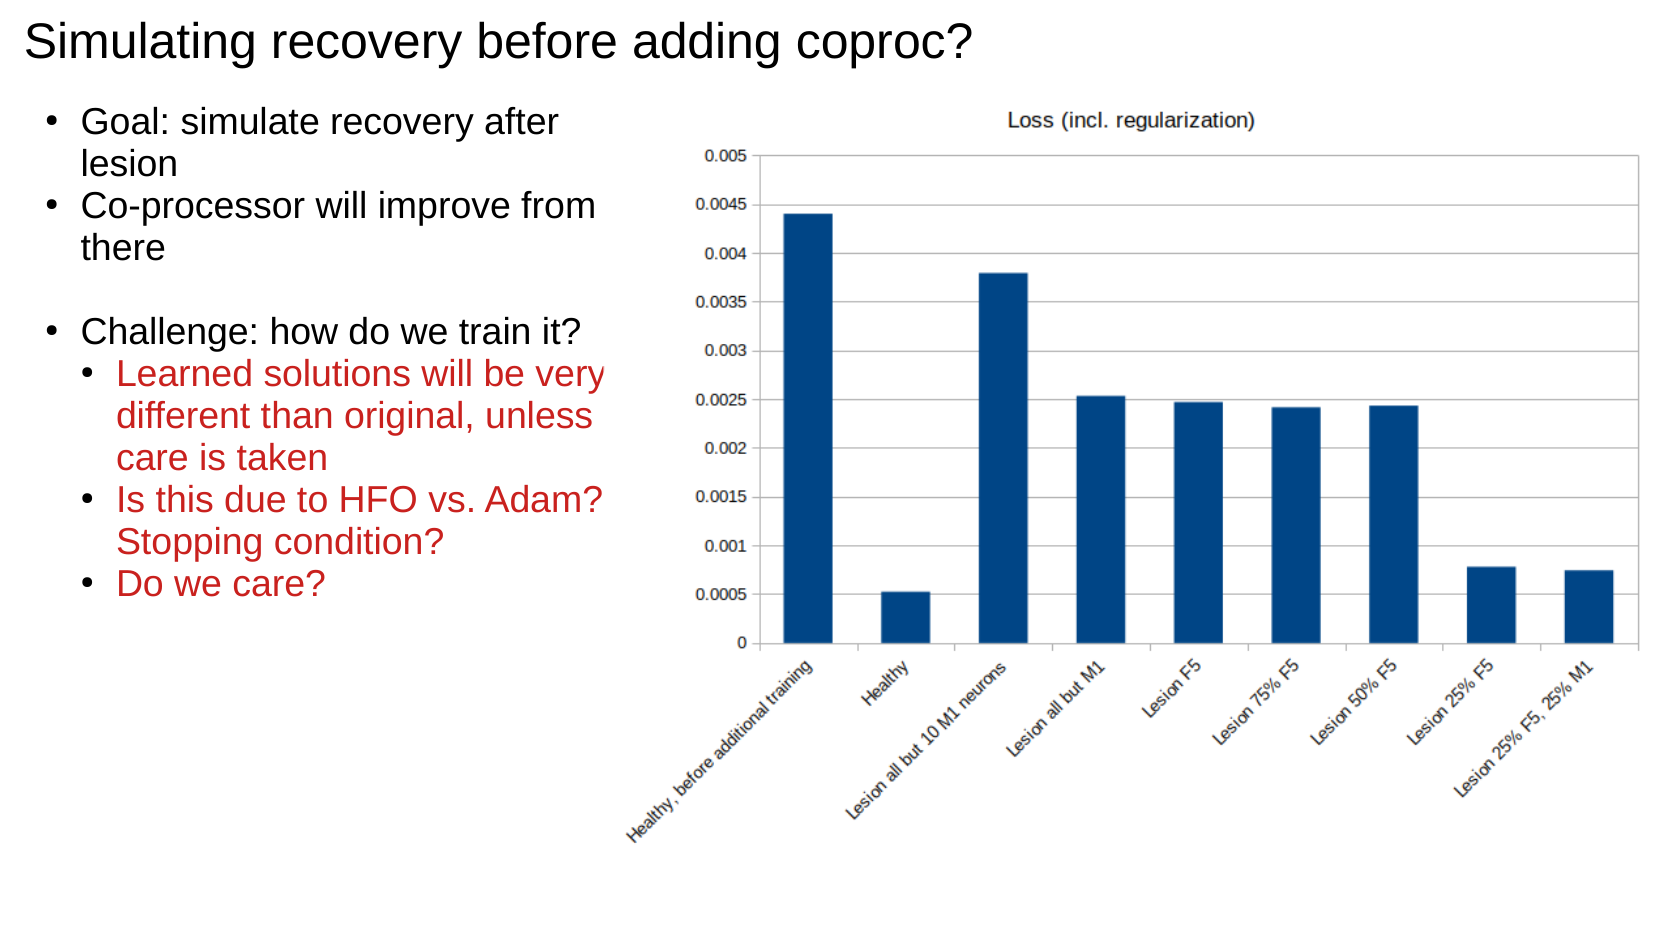

Simulating recovery before adding coproc?
Goal: simulate recovery after lesion
Co-processor will improve from there
Challenge: how do we train it?
Learned solutions will be very different than original, unless care is taken
Is this due to HFO vs. Adam? Stopping condition?
Do we care?